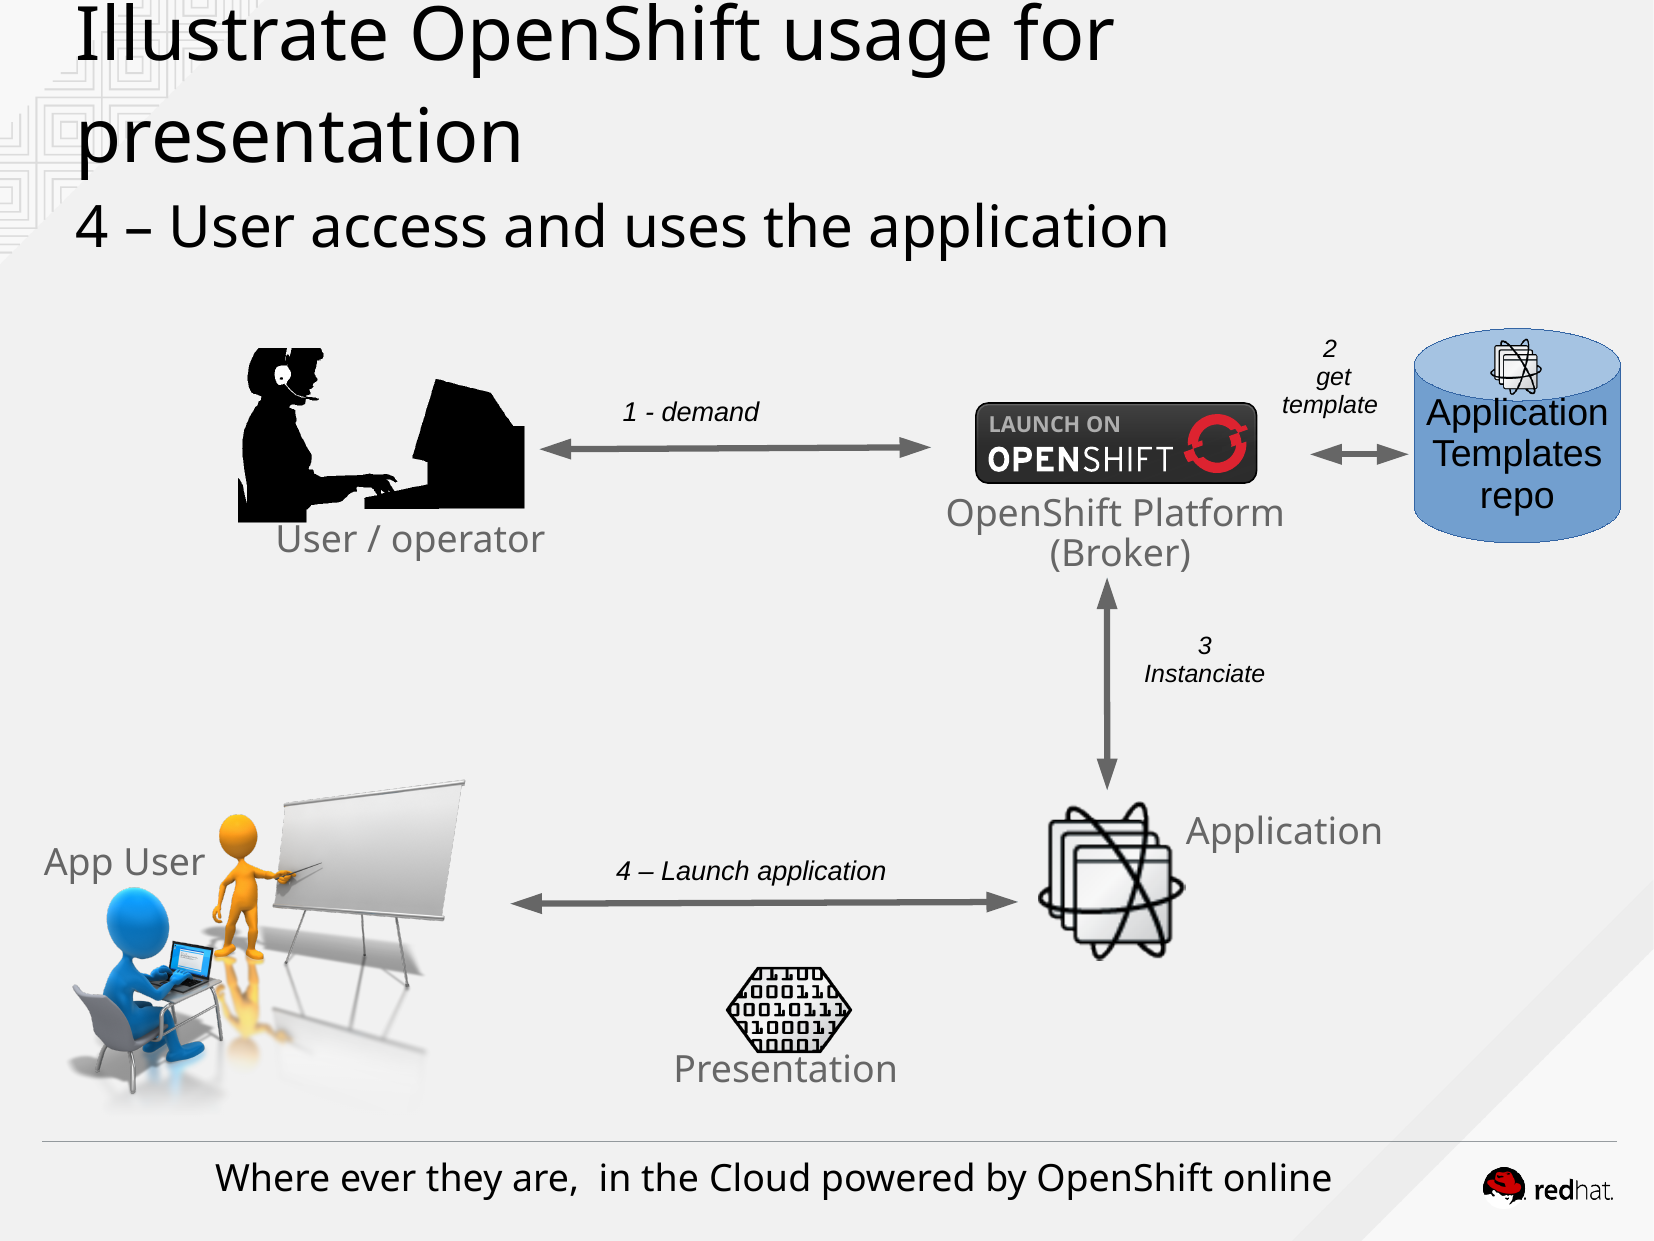

Illustrate OpenShift usage for presentation
4 – User access and uses the application
2
 get
template
Application
Templates
repo
1 - demand
OpenShift Platform (Broker)
User / operator
3
 Instanciate
App User
Application
4 – Launch application
Presentation
Where ever they are, in the Cloud powered by OpenShift online